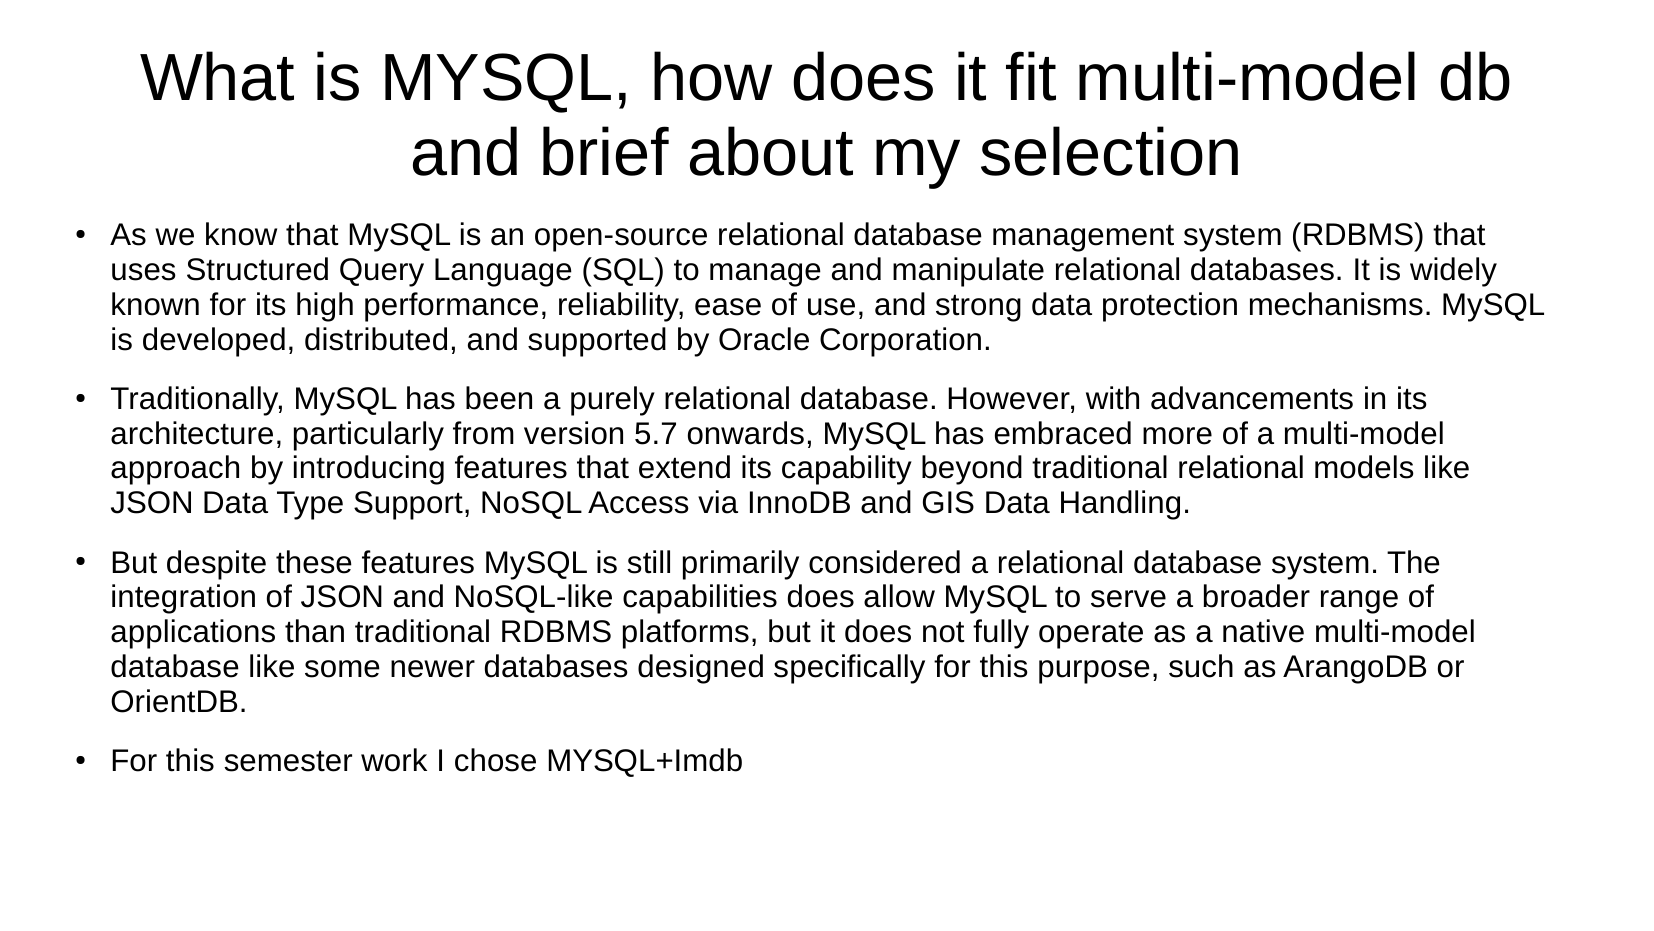

# What is MYSQL, how does it fit multi-model db and brief about my selection
As we know that MySQL is an open-source relational database management system (RDBMS) that uses Structured Query Language (SQL) to manage and manipulate relational databases. It is widely known for its high performance, reliability, ease of use, and strong data protection mechanisms. MySQL is developed, distributed, and supported by Oracle Corporation.
Traditionally, MySQL has been a purely relational database. However, with advancements in its architecture, particularly from version 5.7 onwards, MySQL has embraced more of a multi-model approach by introducing features that extend its capability beyond traditional relational models like JSON Data Type Support, NoSQL Access via InnoDB and GIS Data Handling.
But despite these features MySQL is still primarily considered a relational database system. The integration of JSON and NoSQL-like capabilities does allow MySQL to serve a broader range of applications than traditional RDBMS platforms, but it does not fully operate as a native multi-model database like some newer databases designed specifically for this purpose, such as ArangoDB or OrientDB.
For this semester work I chose MYSQL+Imdb